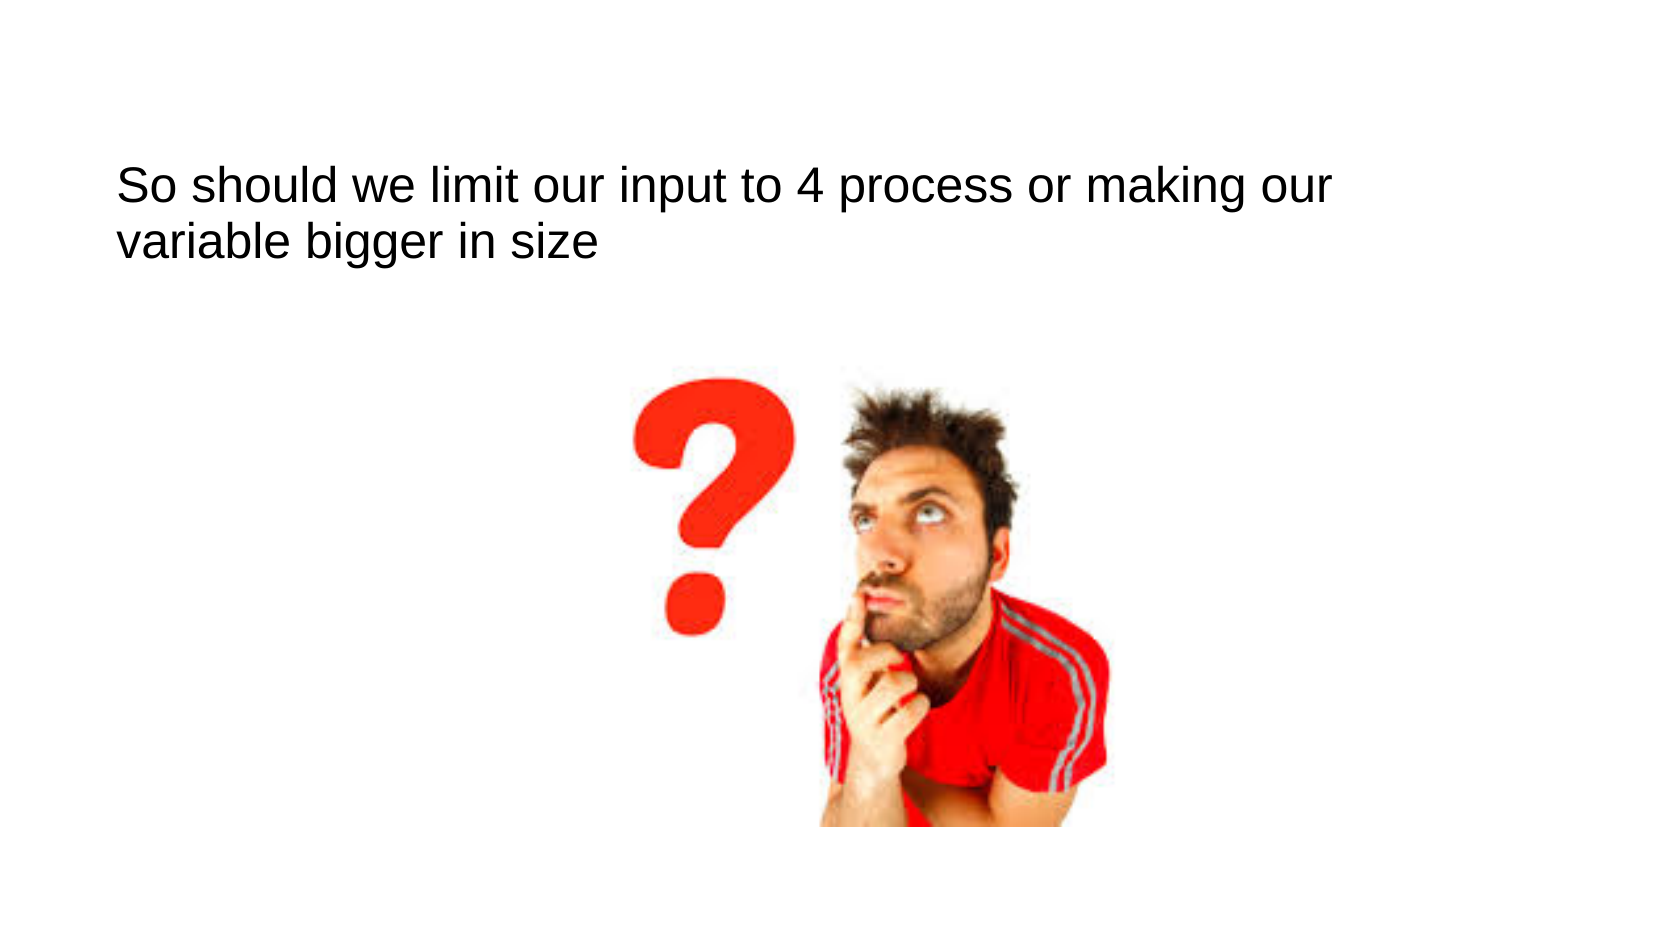

So should we limit our input to 4 process or making our variable bigger in size